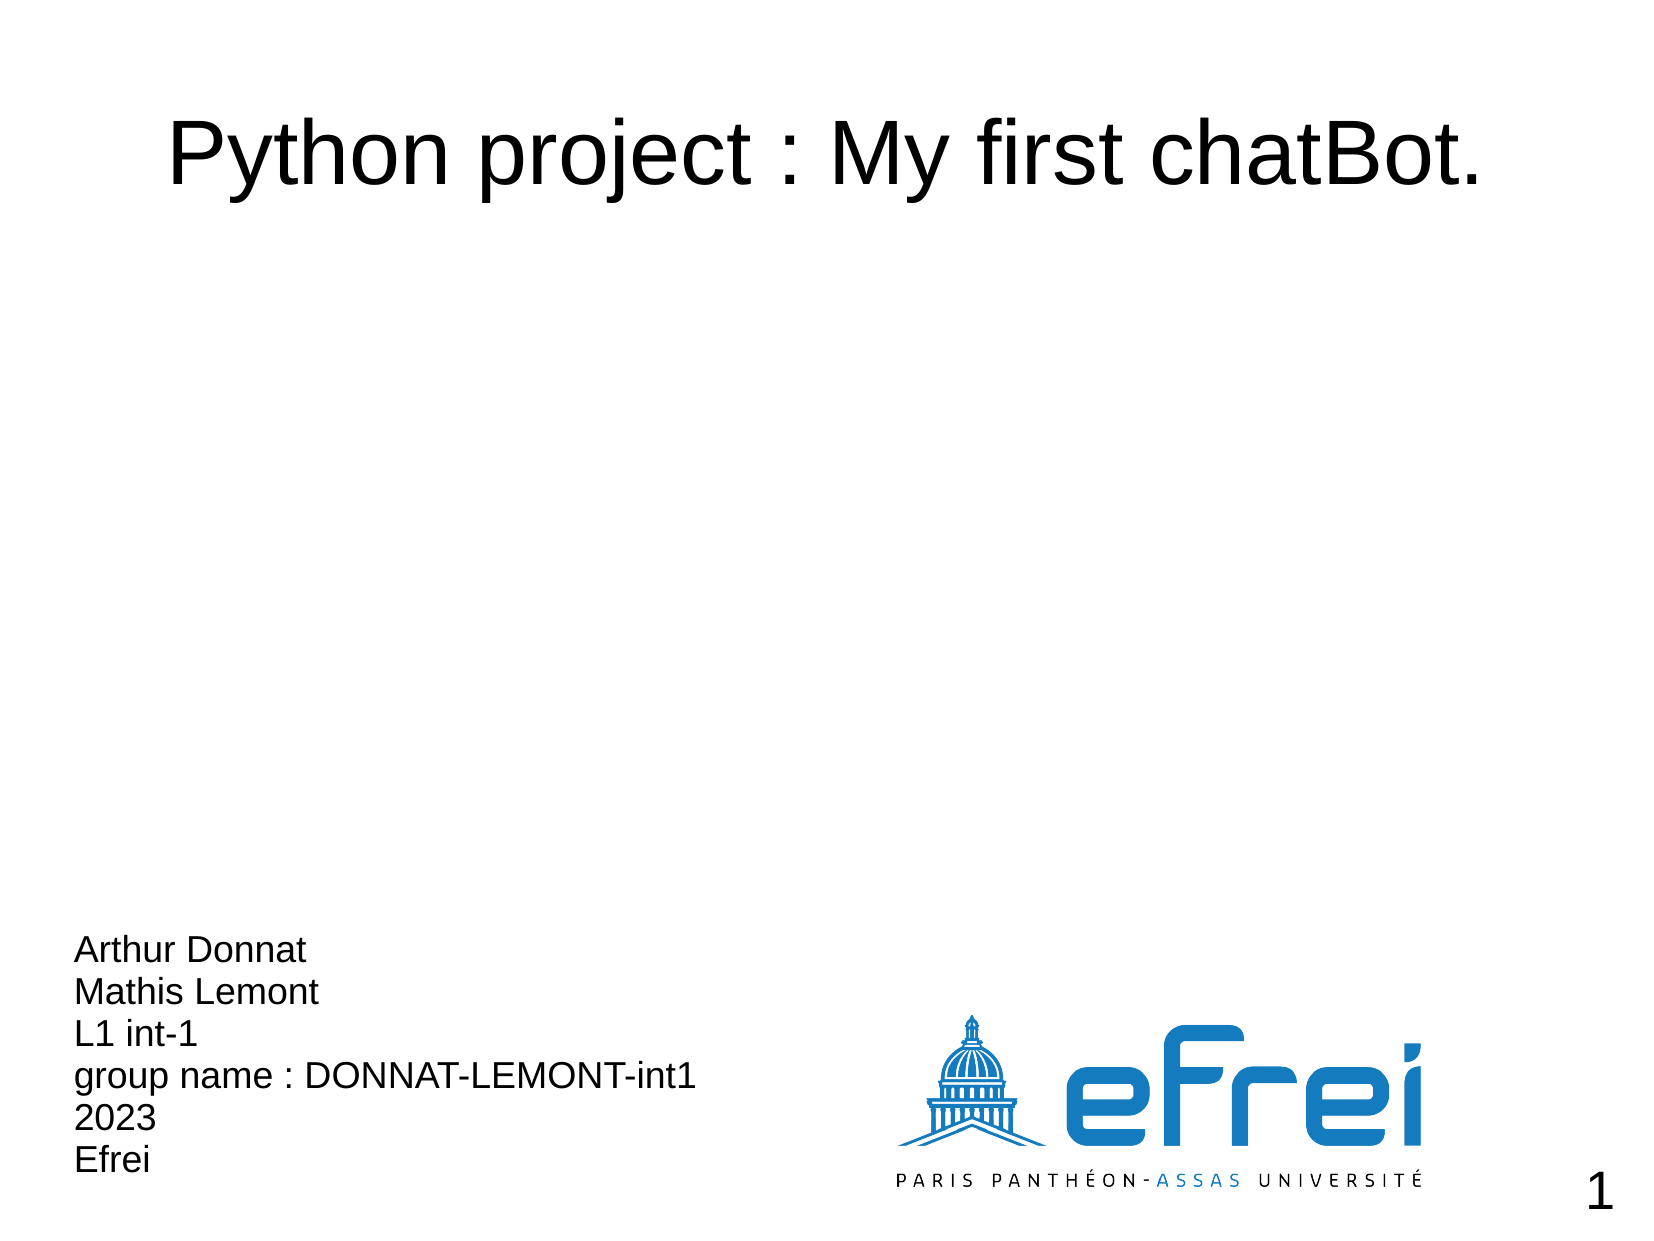

# Python project : My first chatBot.
Arthur Donnat
Mathis Lemont
L1 int-1
group name : DONNAT-LEMONT-int1
2023
Efrei
1